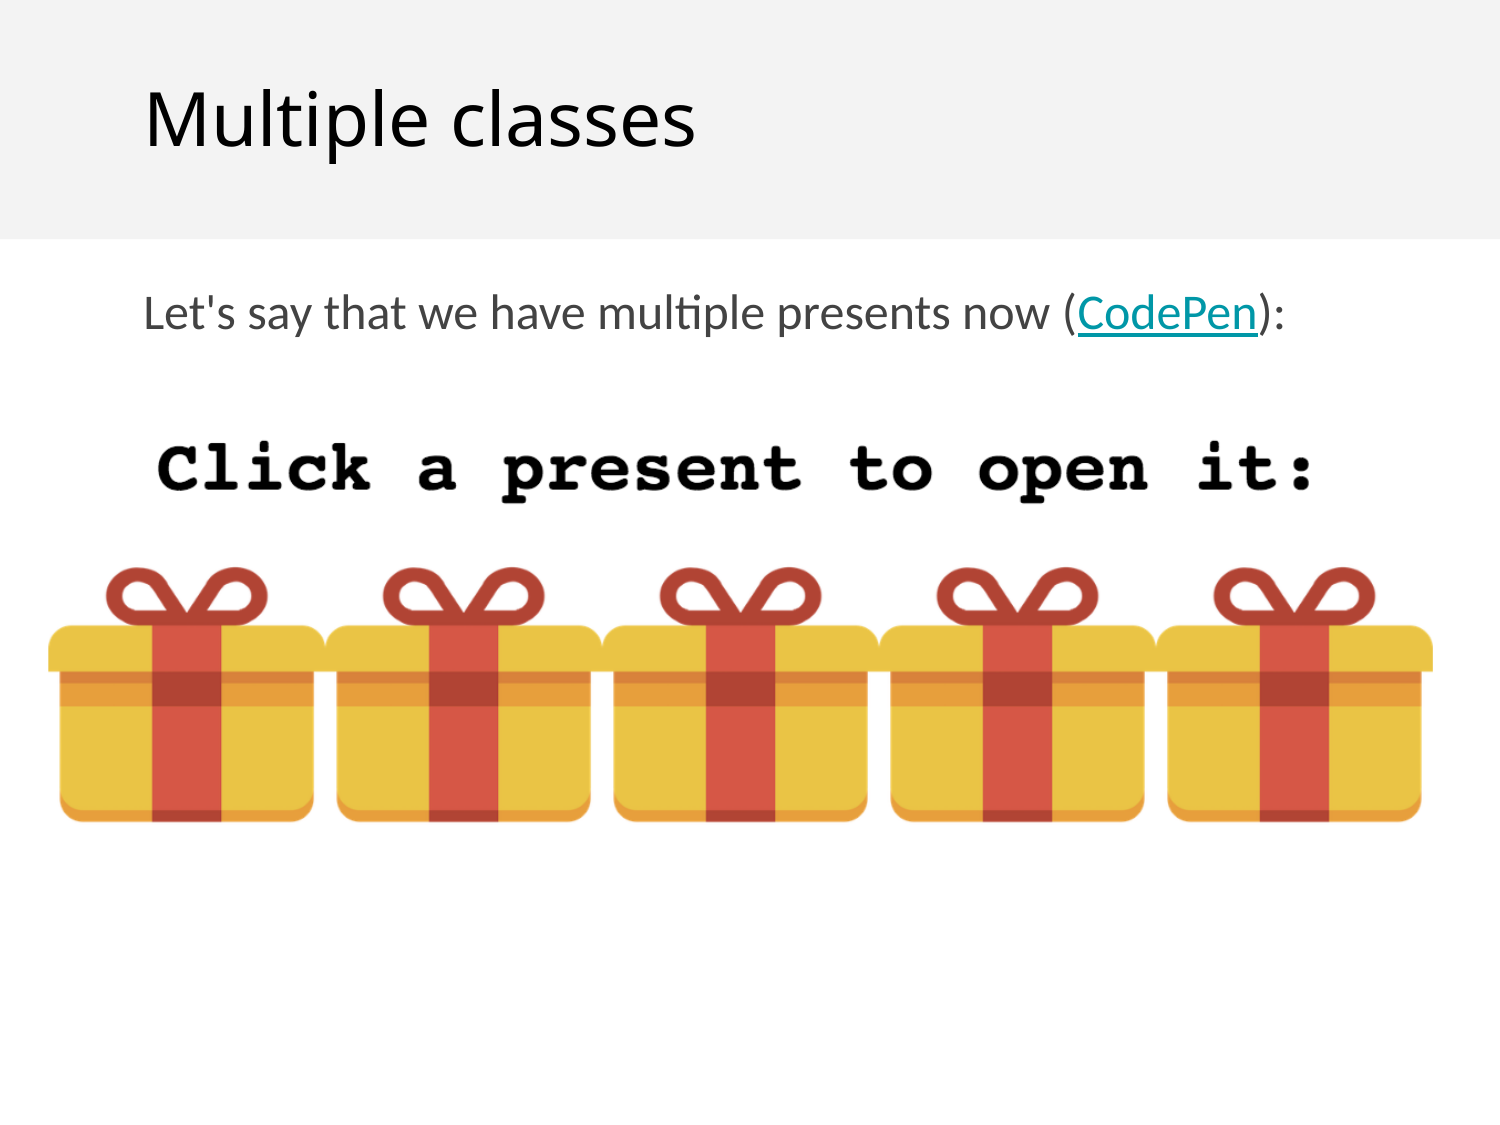

# Multiple classes
Let's say that we have multiple presents now (CodePen):